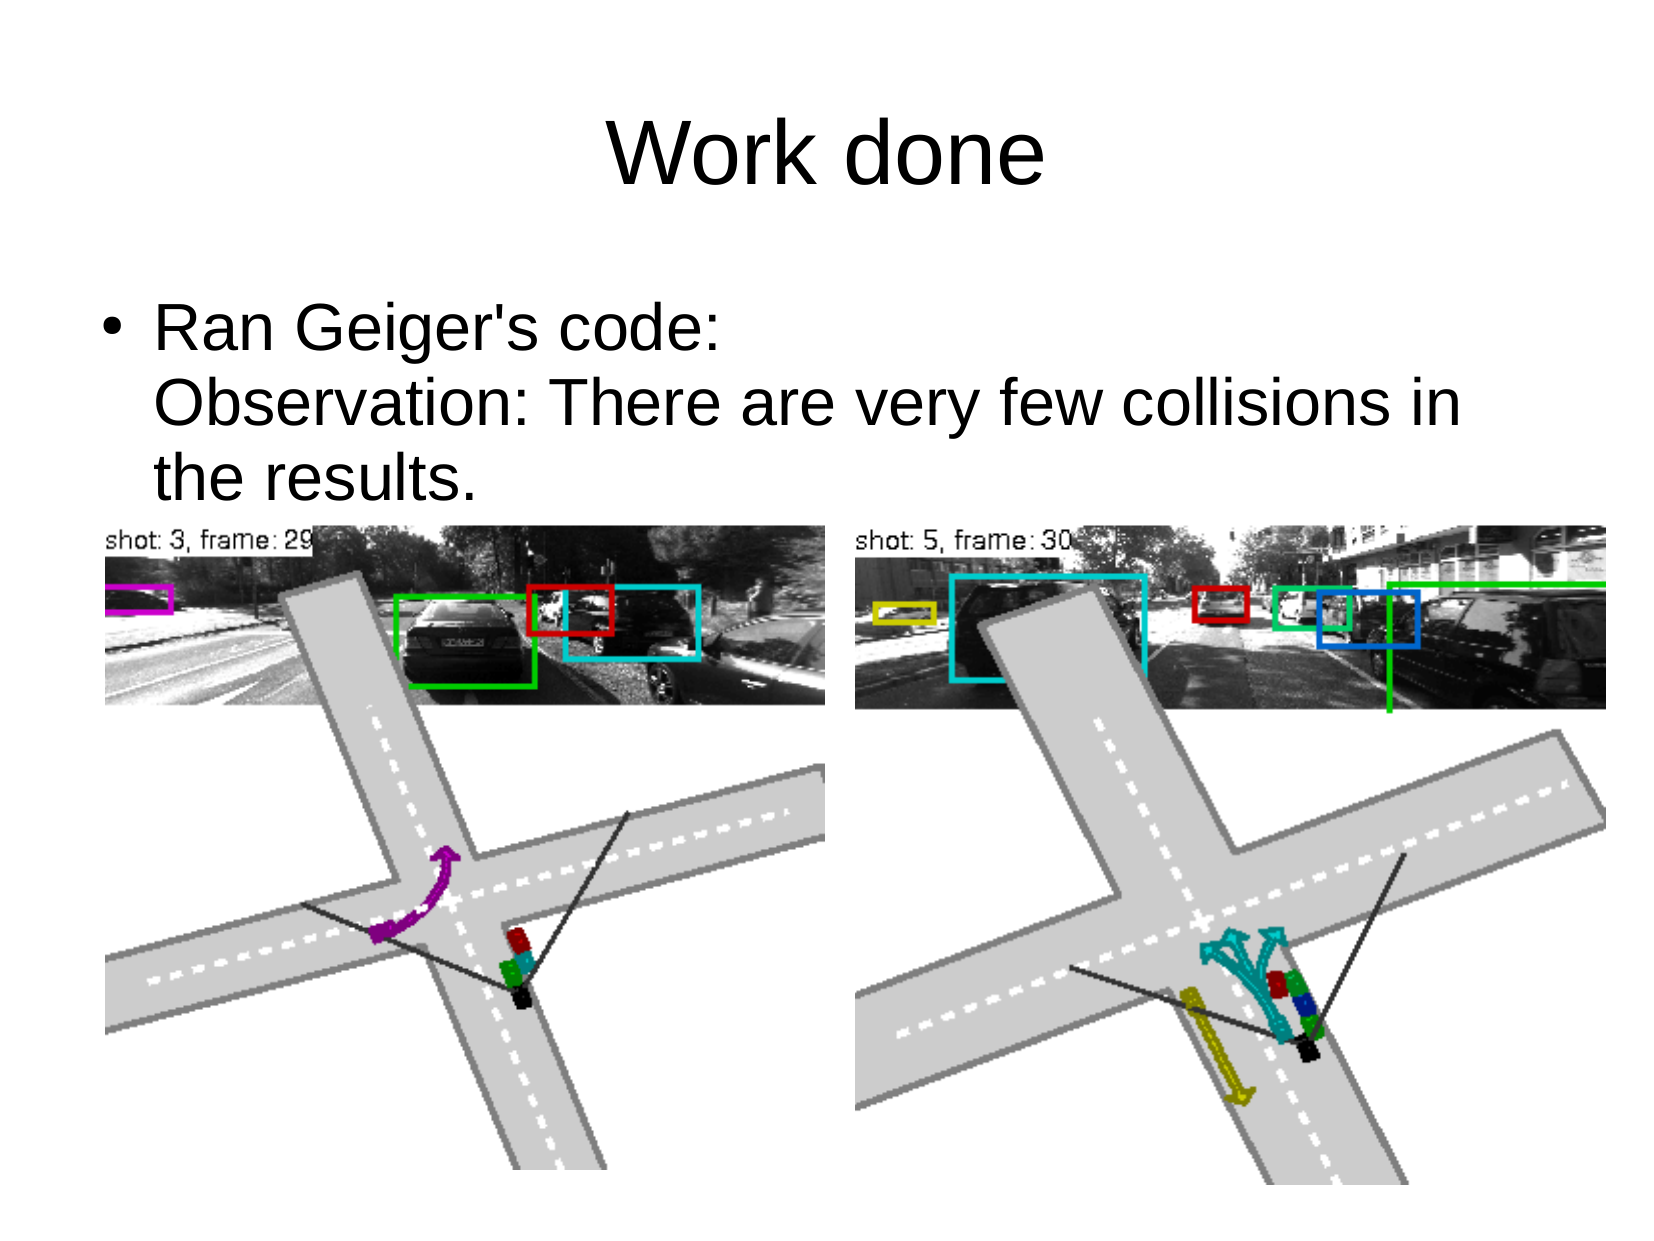

# Work done
Ran Geiger's code:
Observation: There are very few collisions in the results.